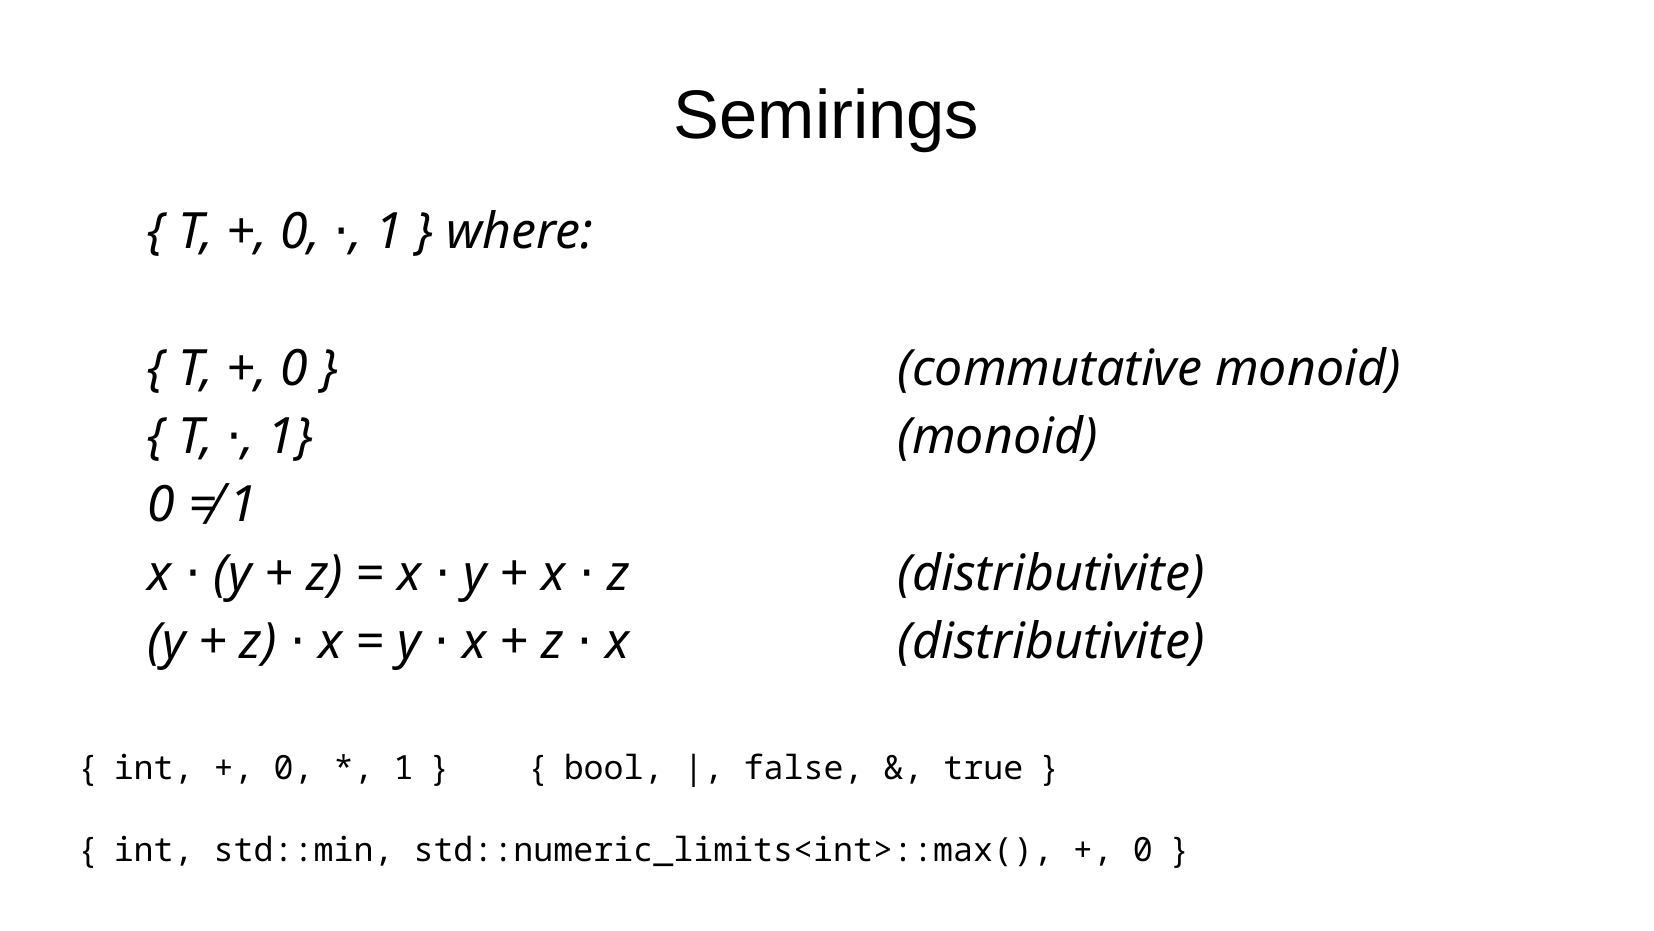

Semirings
# { T, +, 0, ⋅, 1 } where: { T, +, 0 }								(commutative monoid) { T, ⋅, 1}								(monoid) 0 ≠ 1 x ⋅ (y + z) = x ⋅ y + x ⋅ z				(distributivite) (y + z) ⋅ x = y ⋅ x + z ⋅ x				(distributivite)
{ int, +, 0, *, 1 }		{ bool, |, false, &, true }
{ int, std::min, std::numeric_limits<int>::max(), +, 0 }